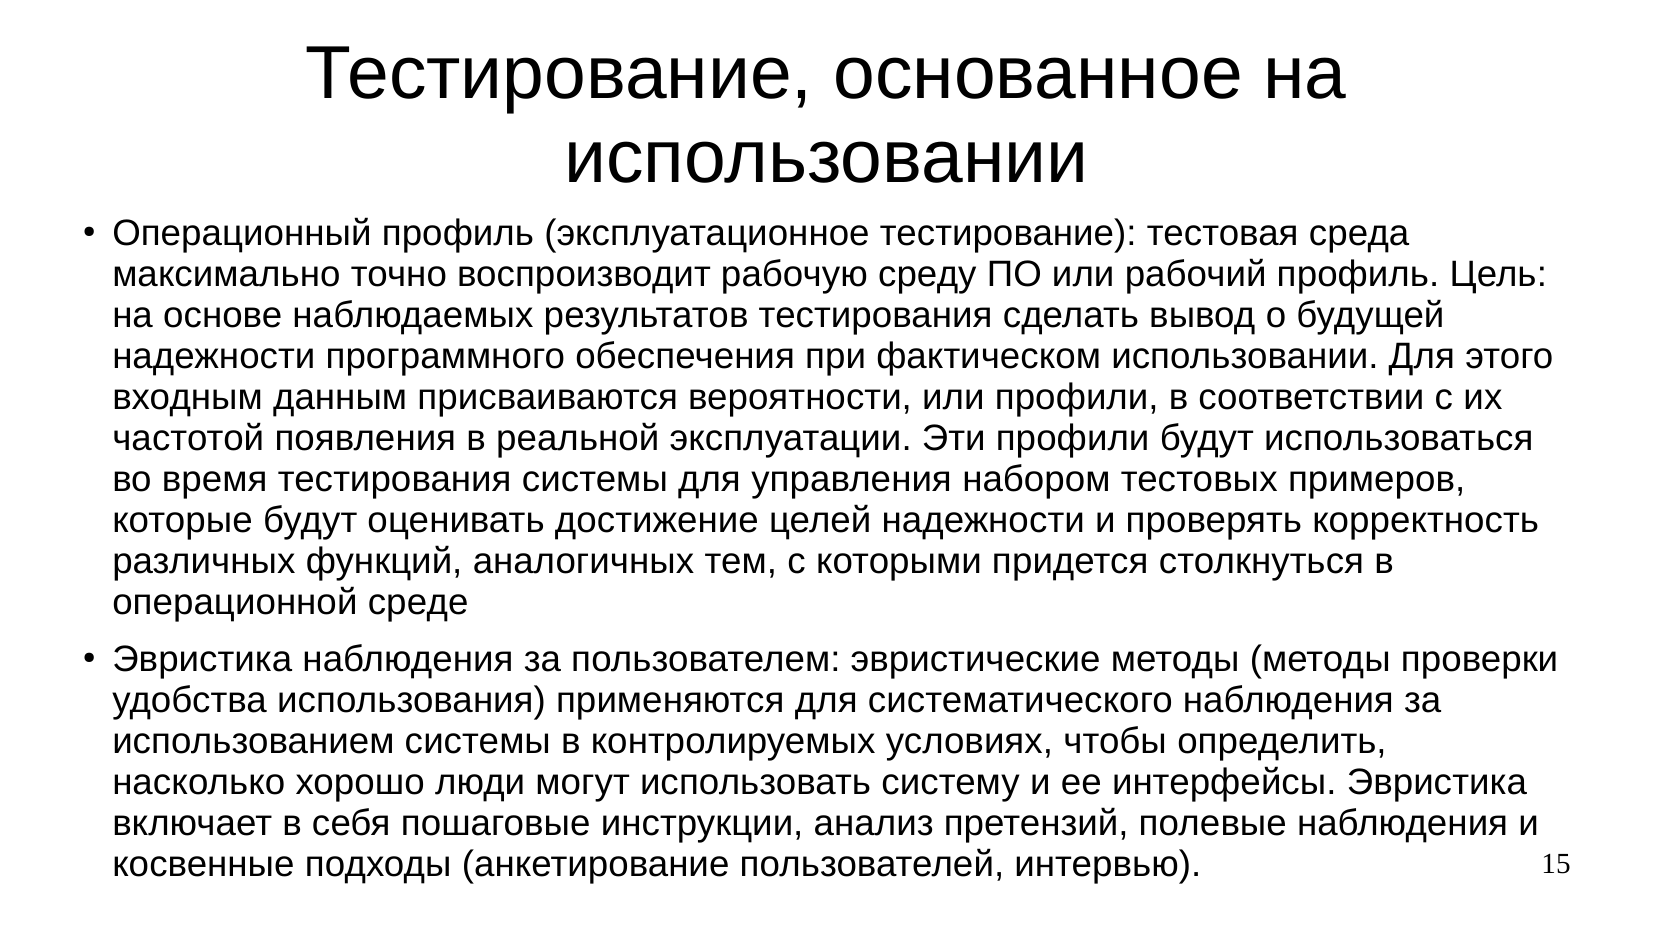

# Тестирование, основанное на использовании
Операционный профиль (эксплуатационное тестирование): тестовая среда максимально точно воспроизводит рабочую среду ПО или рабочий профиль. Цель: на основе наблюдаемых результатов тестирования сделать вывод о будущей надежности программного обеспечения при фактическом использовании. Для этого входным данным присваиваются вероятности, или профили, в соответствии с их частотой появления в реальной эксплуатации. Эти профили будут использоваться во время тестирования системы для управления набором тестовых примеров, которые будут оценивать достижение целей надежности и проверять корректность различных функций, аналогичных тем, с которыми придется столкнуться в операционной среде
Эвристика наблюдения за пользователем: эвристические методы (методы проверки удобства использования) применяются для систематического наблюдения за использованием системы в контролируемых условиях, чтобы определить, насколько хорошо люди могут использовать систему и ее интерфейсы. Эвристика включает в себя пошаговые инструкции, анализ претензий, полевые наблюдения и косвенные подходы (анкетирование пользователей, интервью).
15